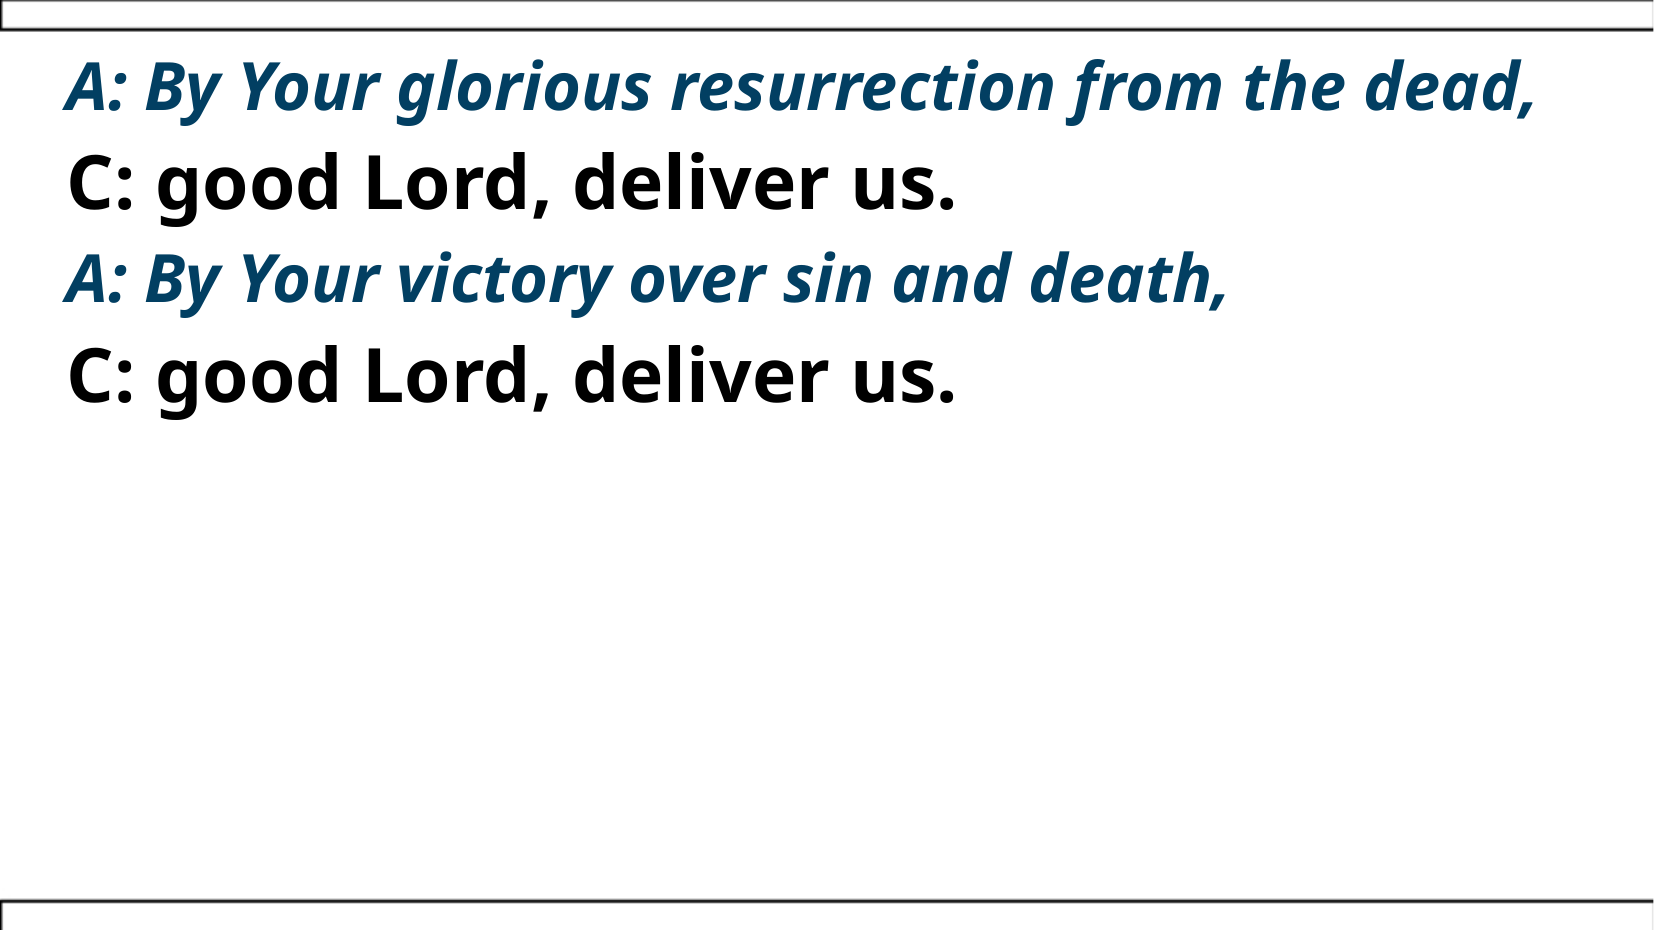

A: By Your glorious resurrection from the dead,
C: good Lord, deliver us.
A: By Your victory over sin and death,
C: good Lord, deliver us.